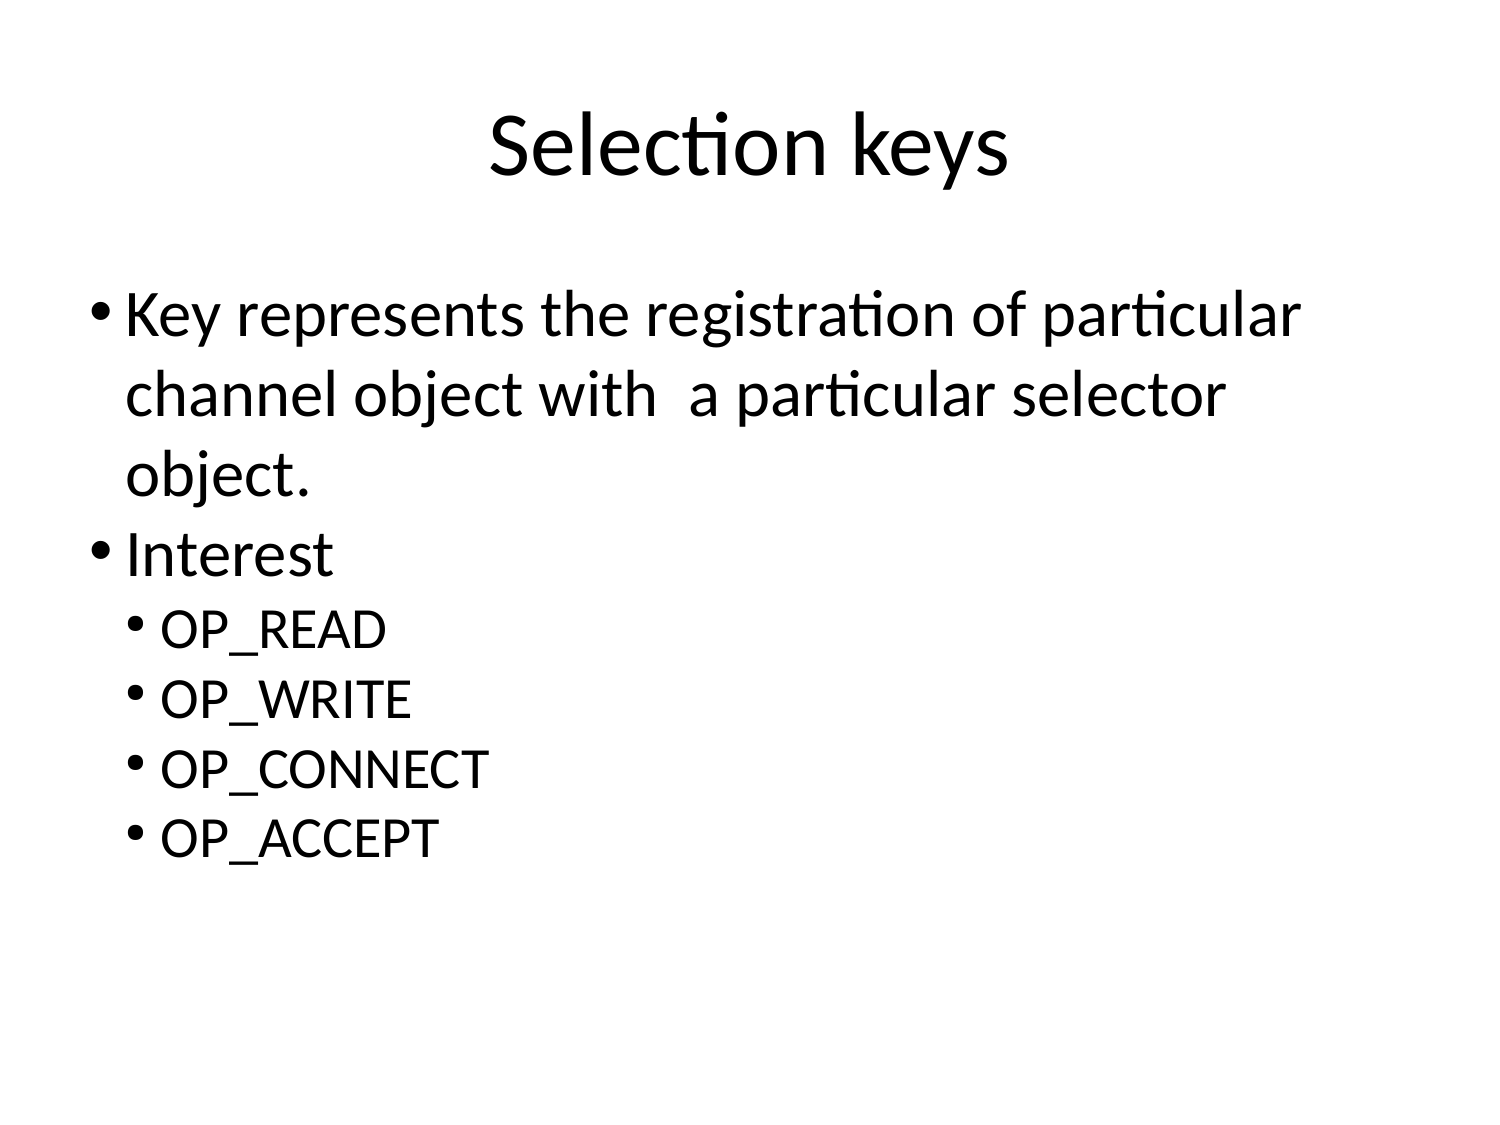

Selection keys
Key represents the registration of particular channel object with a particular selector object.
Interest
OP_READ
OP_WRITE
OP_CONNECT
OP_ACCEPT